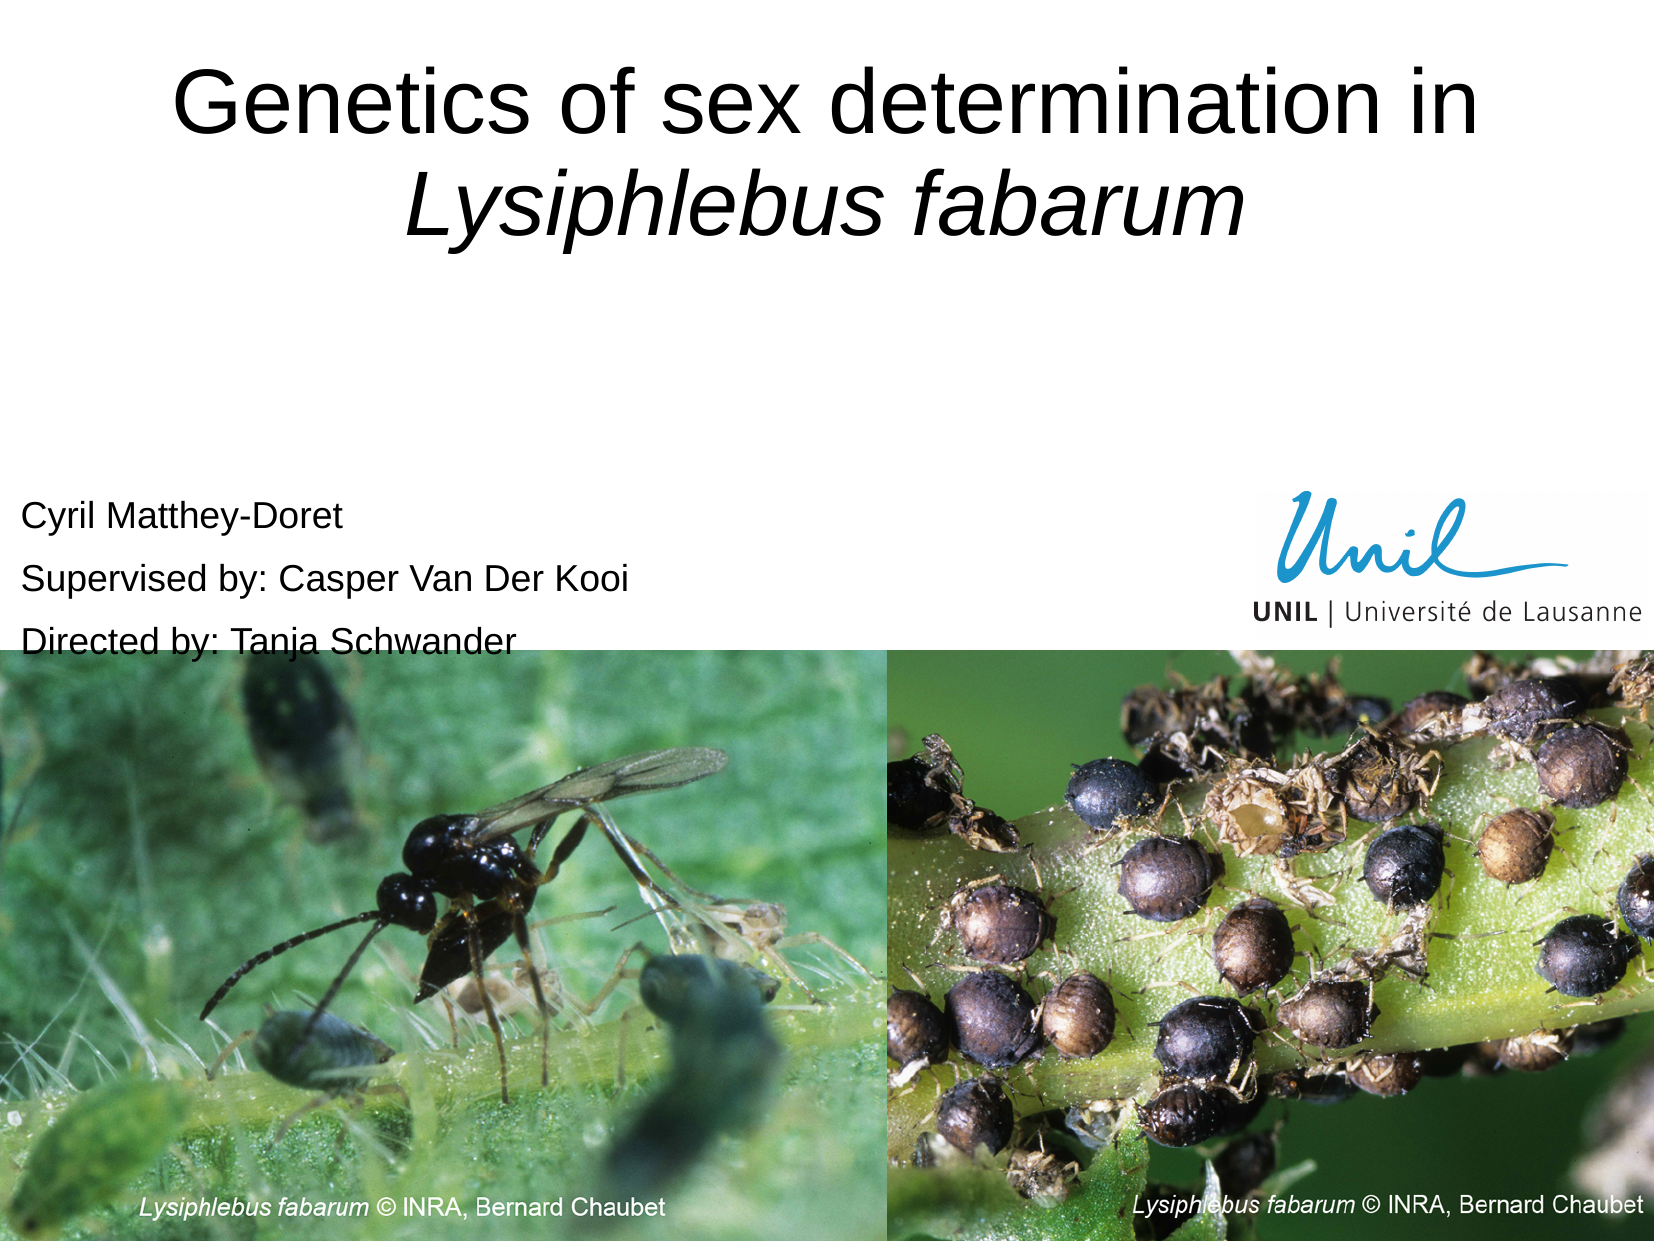

# Genetics of sex determination in Lysiphlebus fabarum
Cyril Matthey-Doret
Supervised by: Casper Van Der Kooi
Directed by: Tanja Schwander